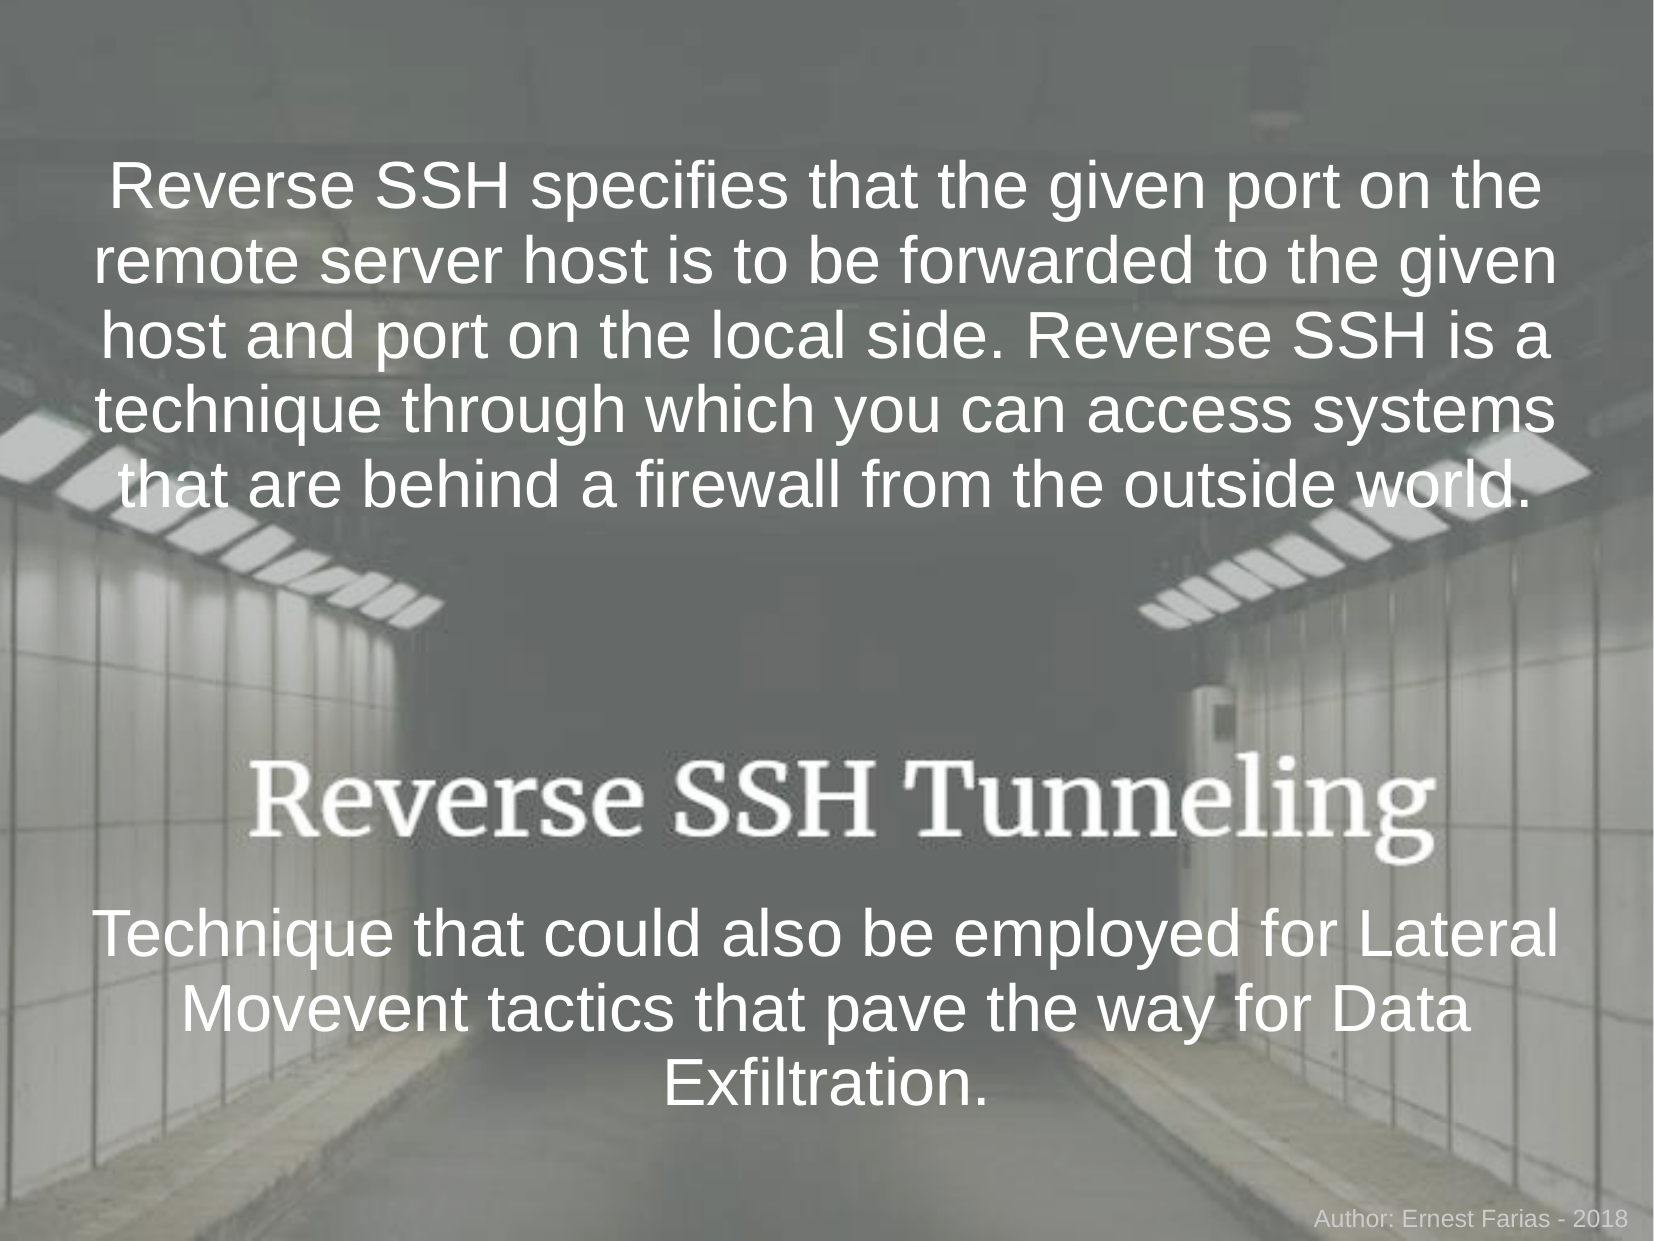

# Reverse SSH
Reverse SSH specifies that the given port on the remote server host is to be forwarded to the given host and port on the local side. Reverse SSH is a technique through which you can access systems that are behind a firewall from the outside world.
Technique that could also be employed for Lateral Movevent tactics that pave the way for Data Exfiltration.
Author: Ernest Farias - 2018